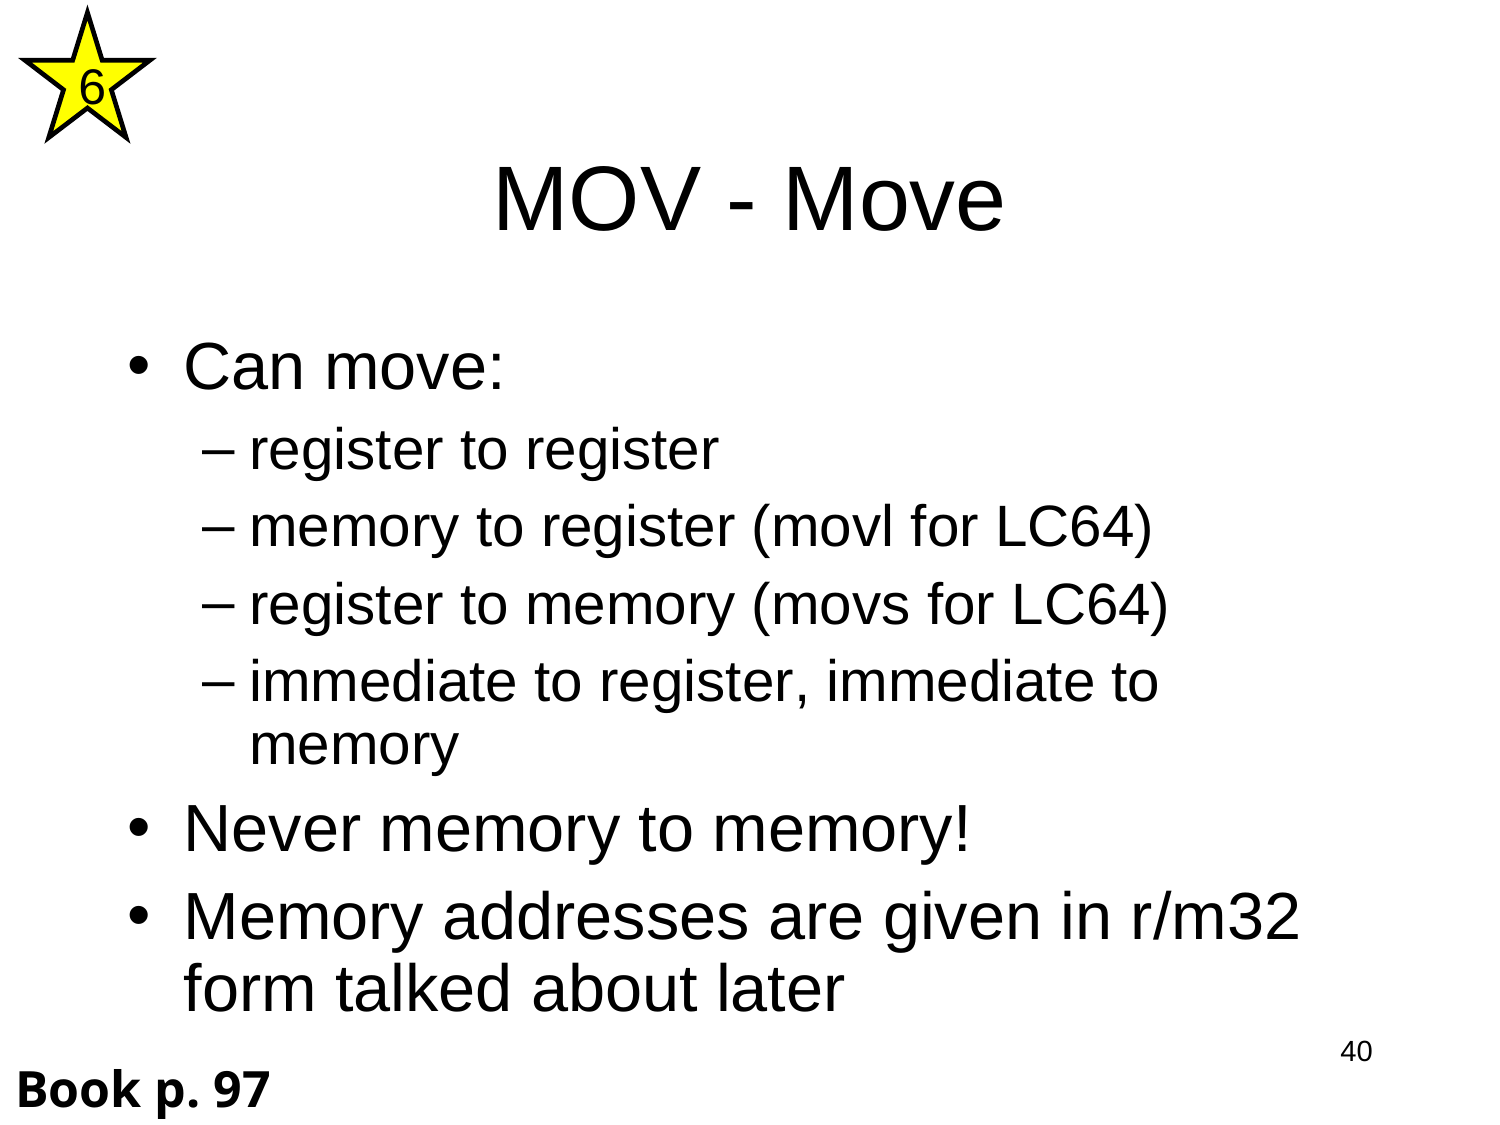

6
# MOV - Move
Can move:
register to register
memory to register (movl for LC64)
register to memory (movs for LC64)
immediate to register, immediate to memory
Never memory to memory!
Memory addresses are given in r/m32 form talked about later
Book p. 97